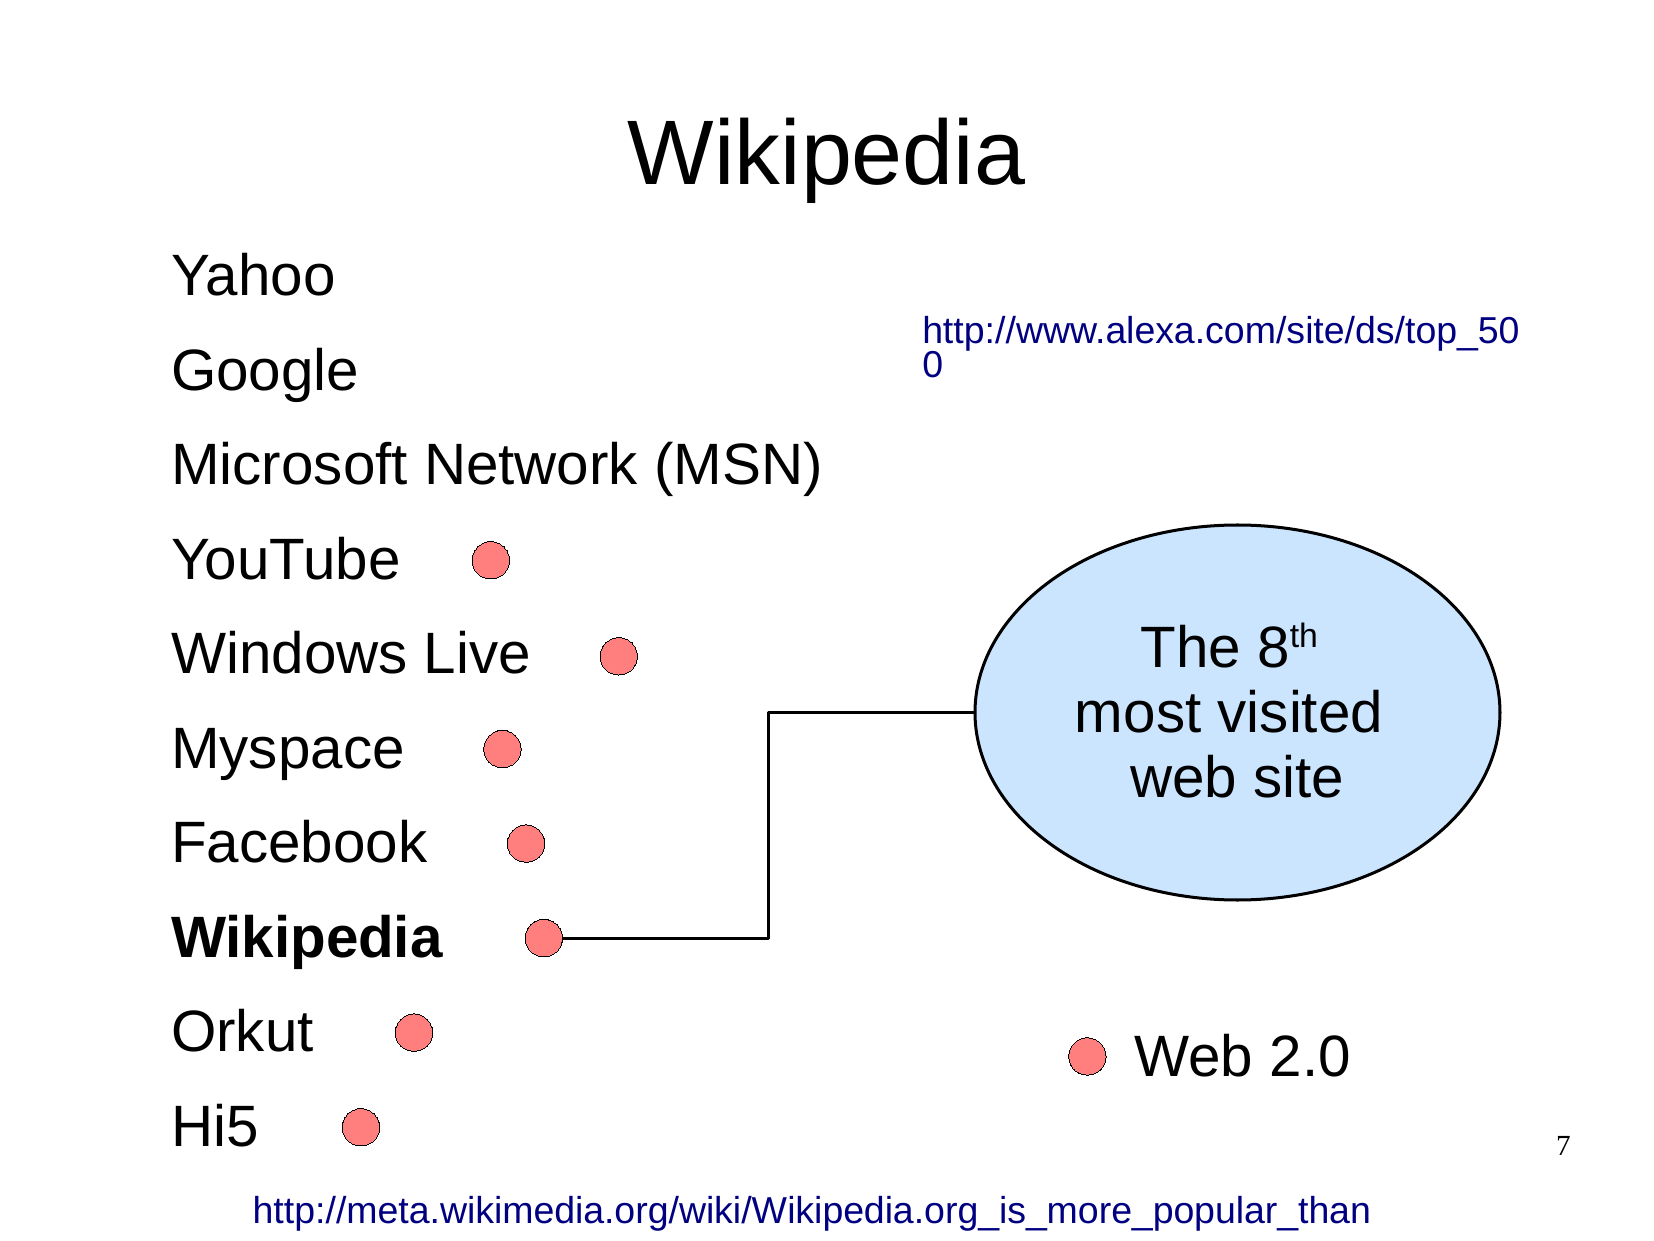

# Wikipedia
Yahoo
Google
Microsoft Network (MSN)
YouTube
Windows Live
Myspace
Facebook
Wikipedia
Orkut
Hi5
http://www.alexa.com/site/ds/top_500
The 8th
most visited
web site
Web 2.0
7
http://meta.wikimedia.org/wiki/Wikipedia.org_is_more_popular_than...